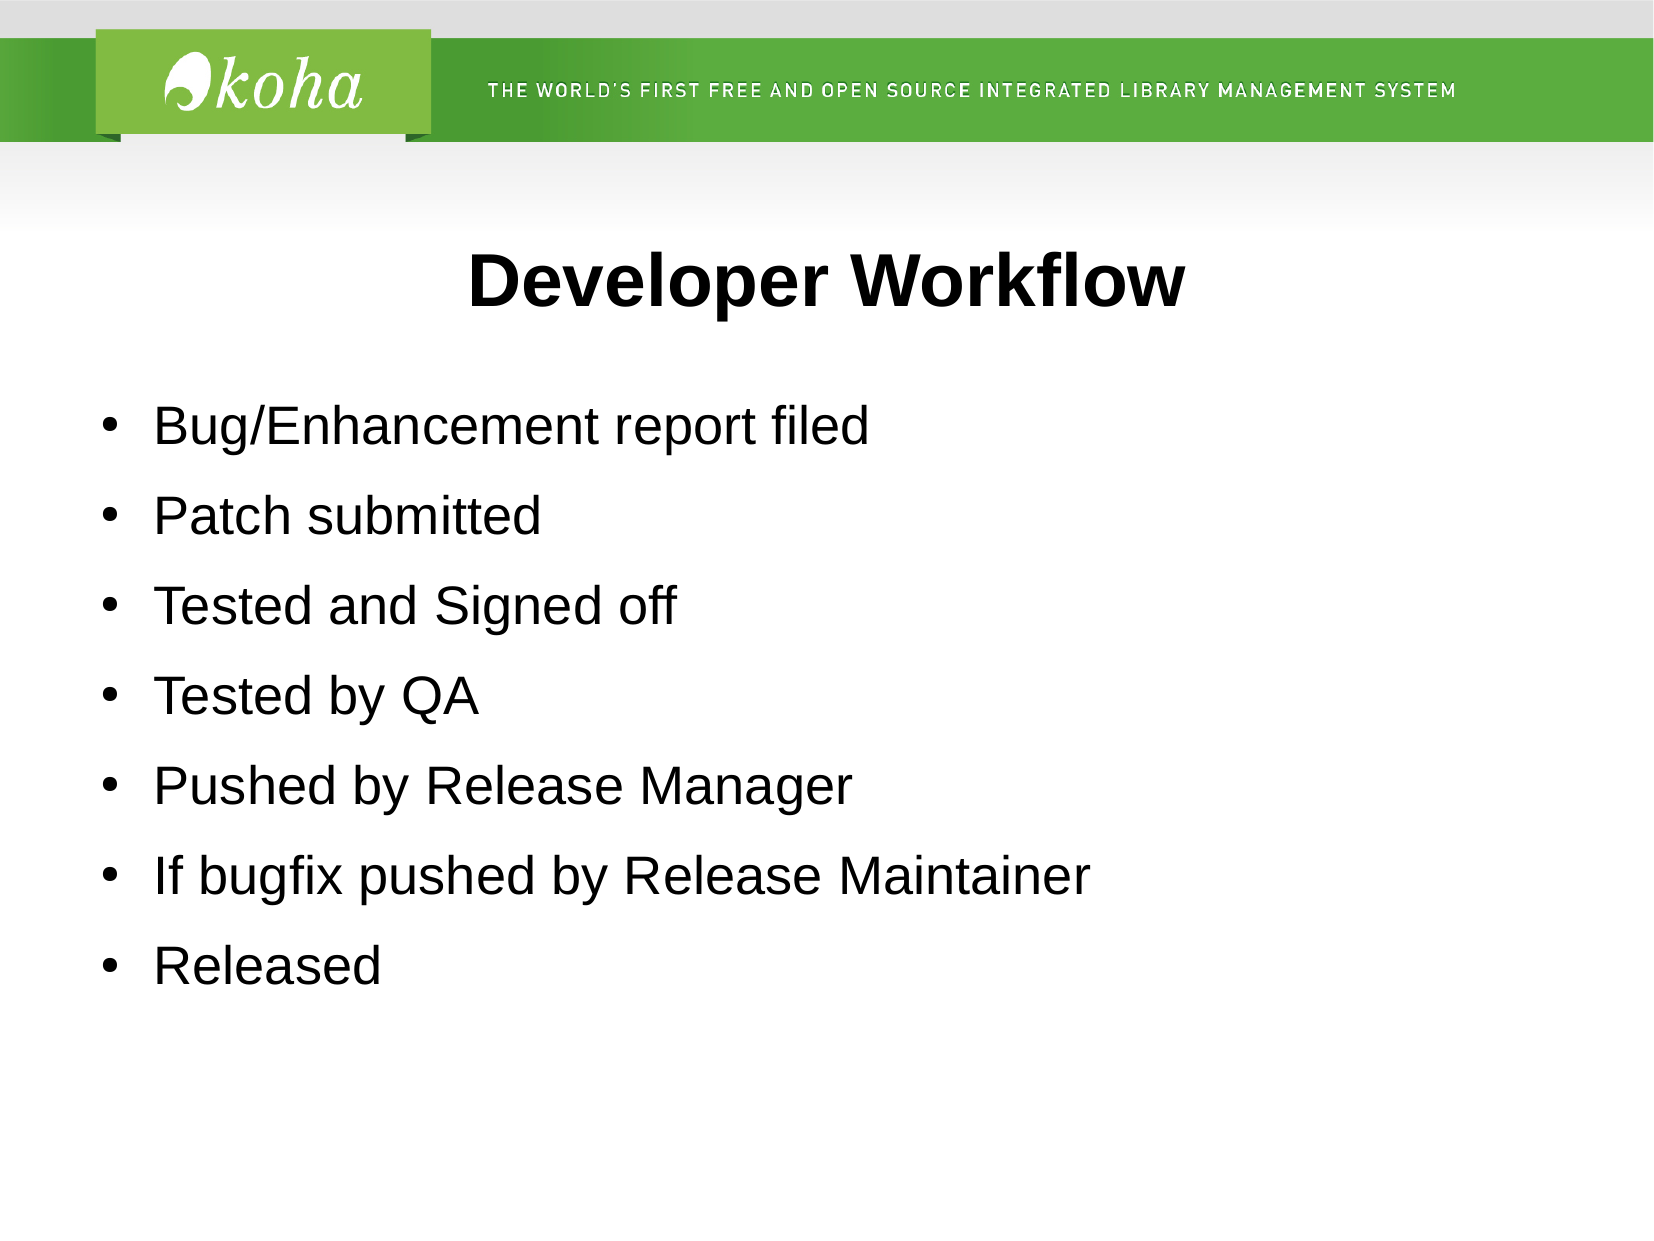

# Developer Workflow
Bug/Enhancement report filed
Patch submitted
Tested and Signed off
Tested by QA
Pushed by Release Manager
If bugfix pushed by Release Maintainer
Released